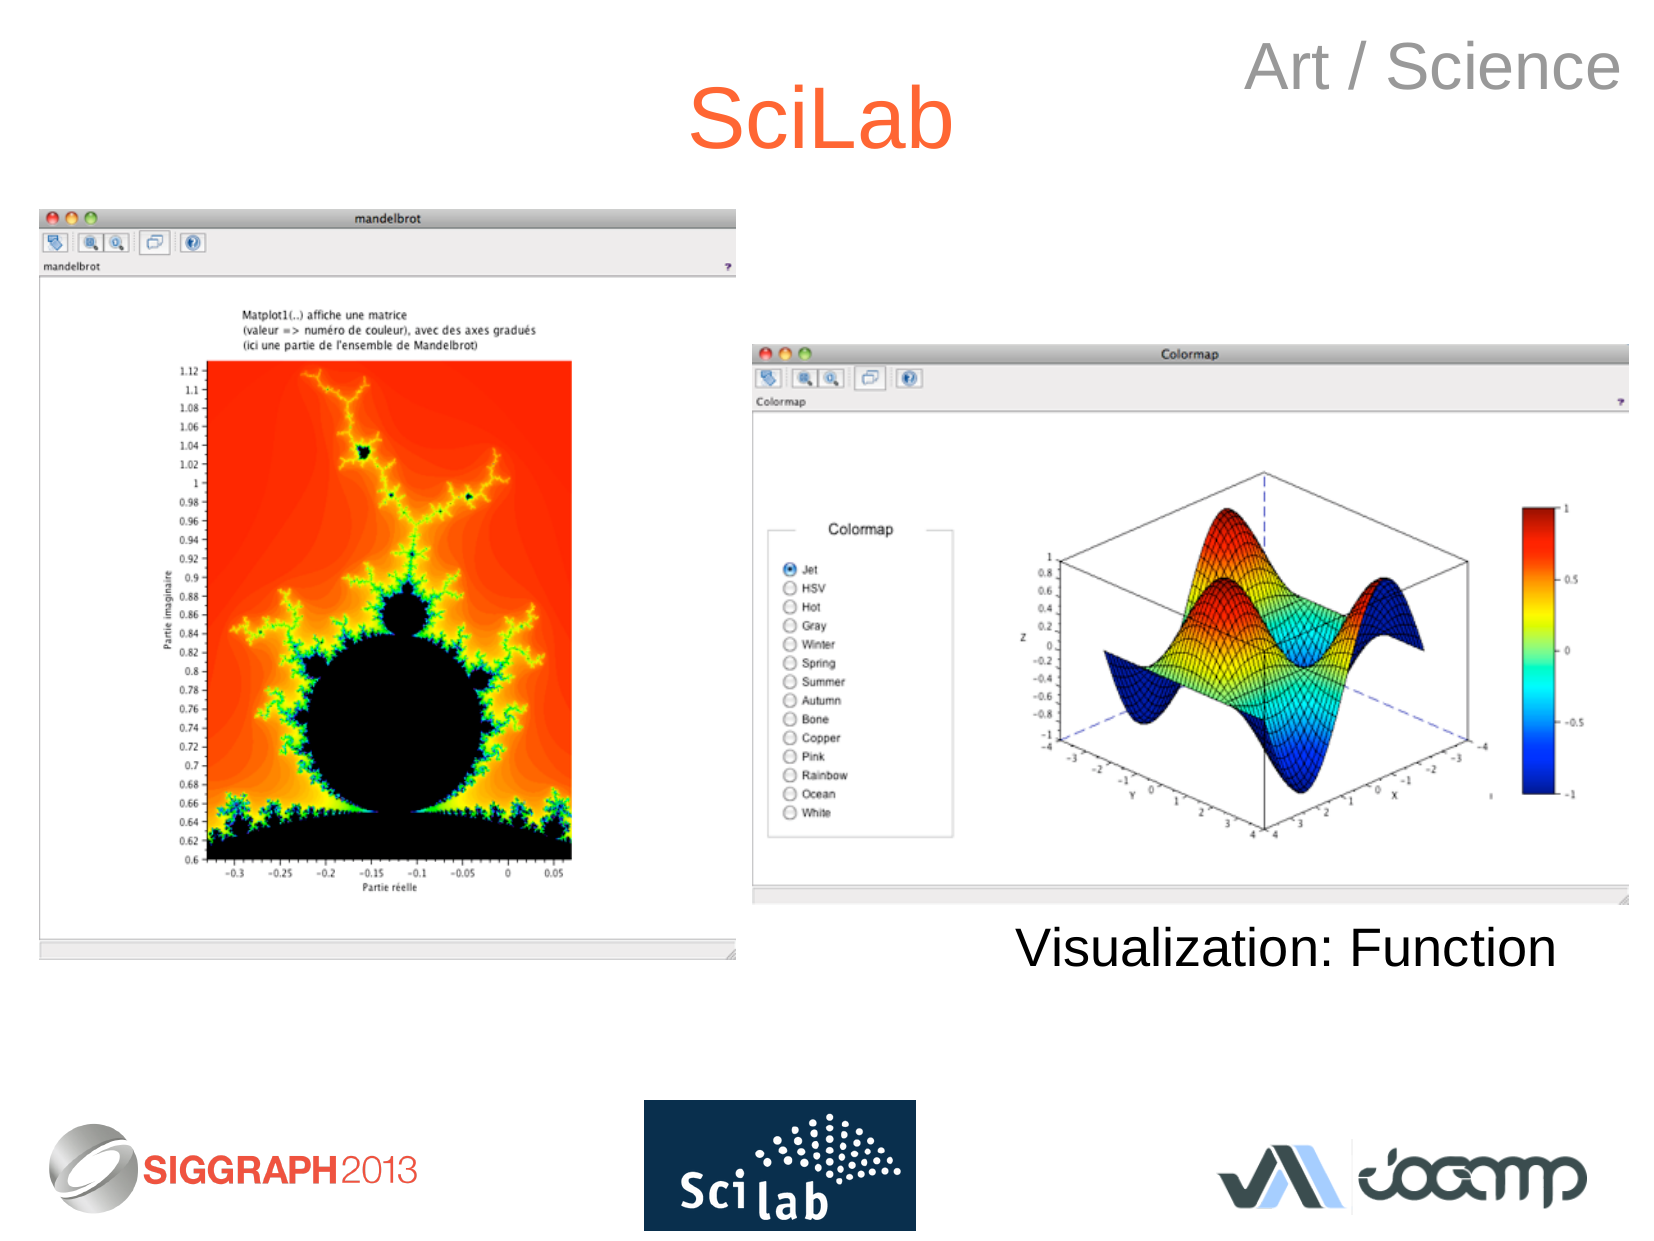

Art / Science
# SciLab
Visualization: Matrix Plot
Visualization: Function